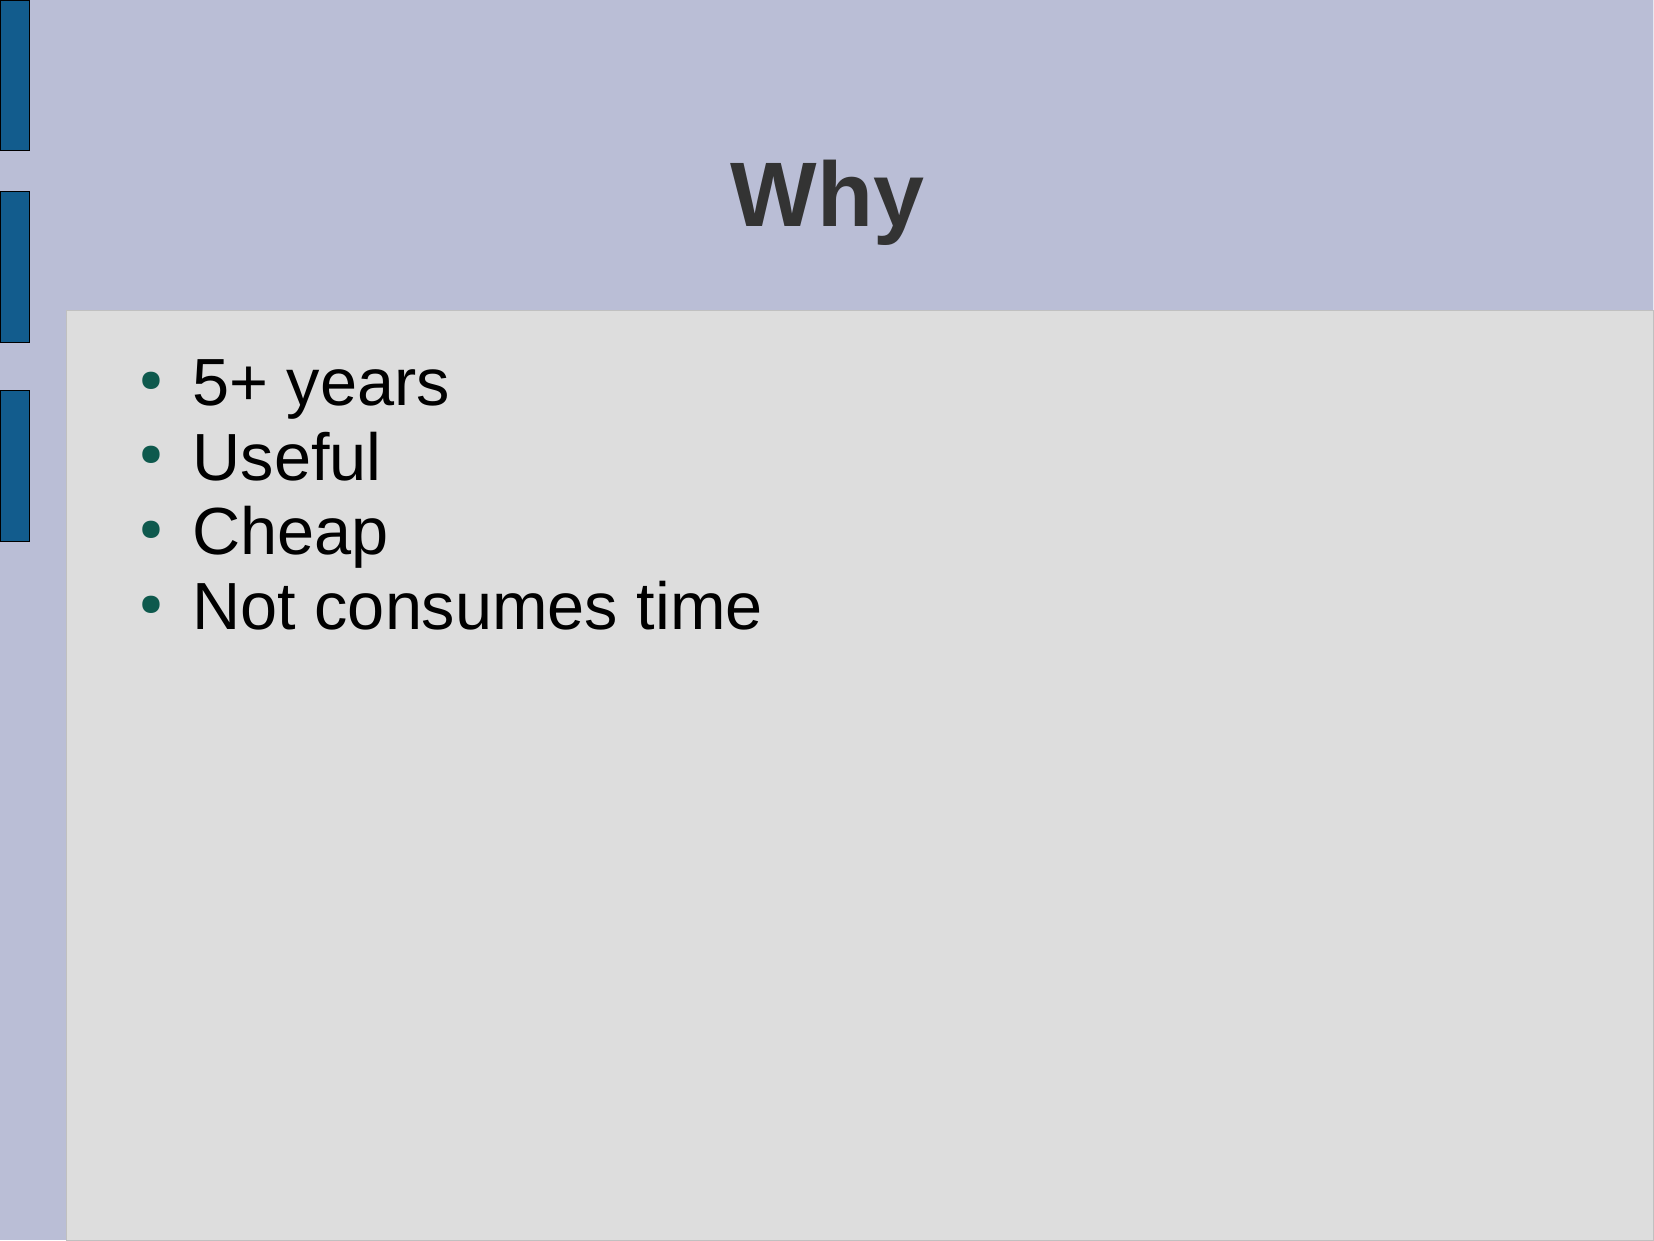

# Why
5+ years
Useful
Cheap
Not consumes time